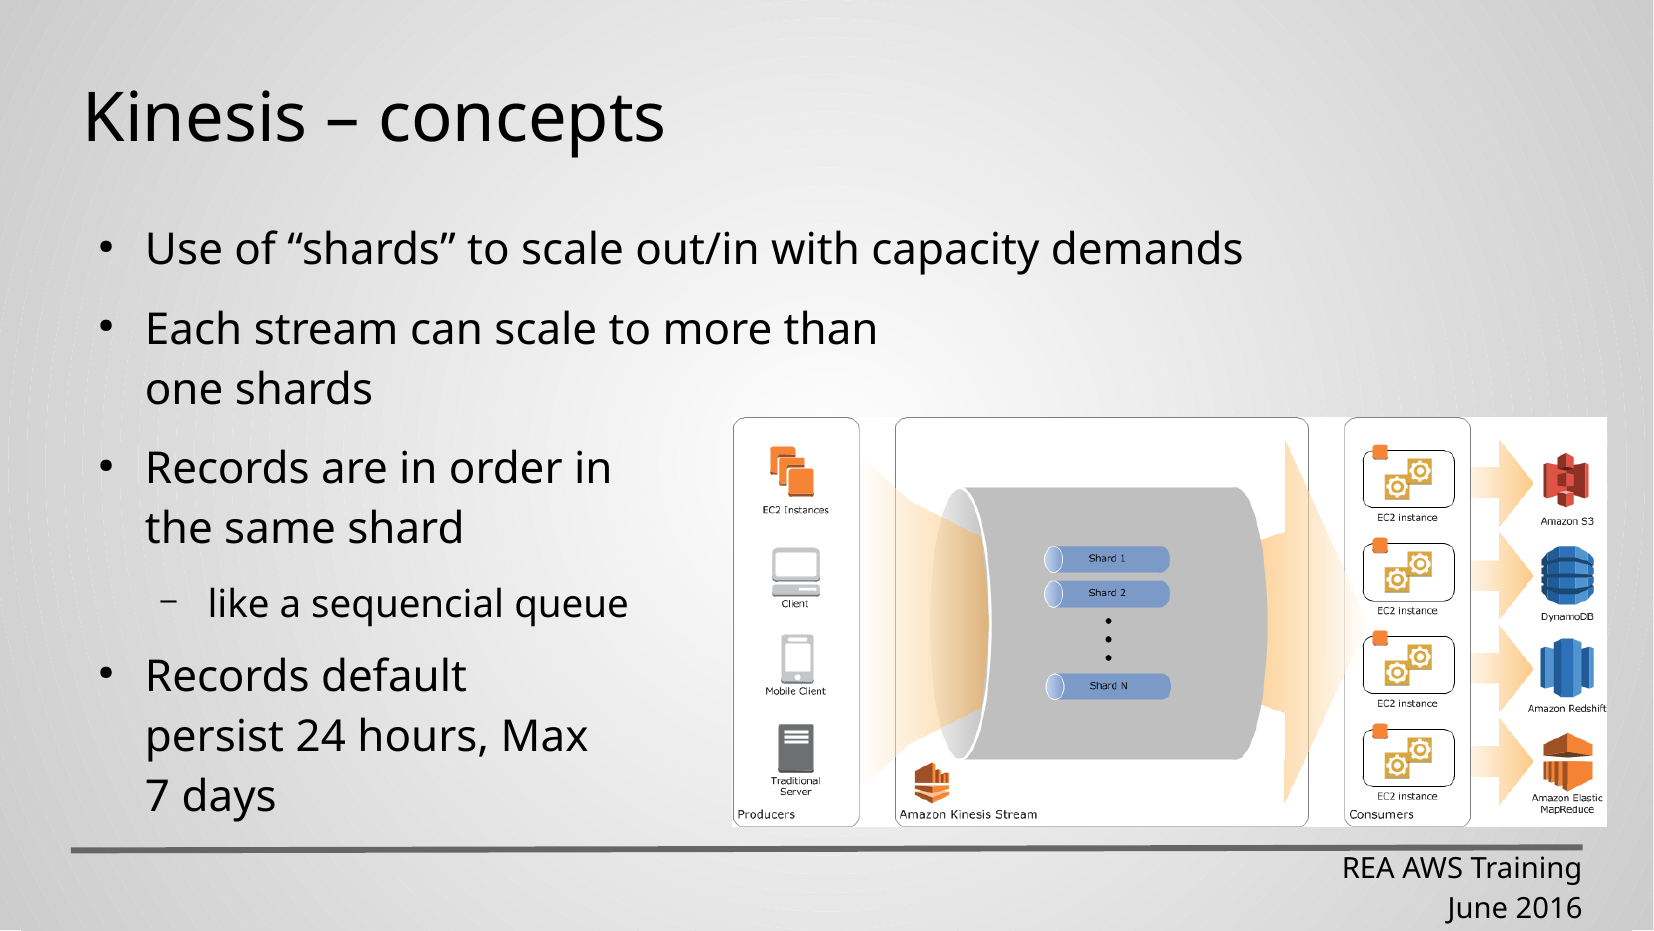

# Kinesis – concepts
Use of “shards” to scale out/in with capacity demands
Each stream can scale to more than
one shards
Records are in order in
the same shard
like a sequencial queue
Records default
persist 24 hours, Max
7 days